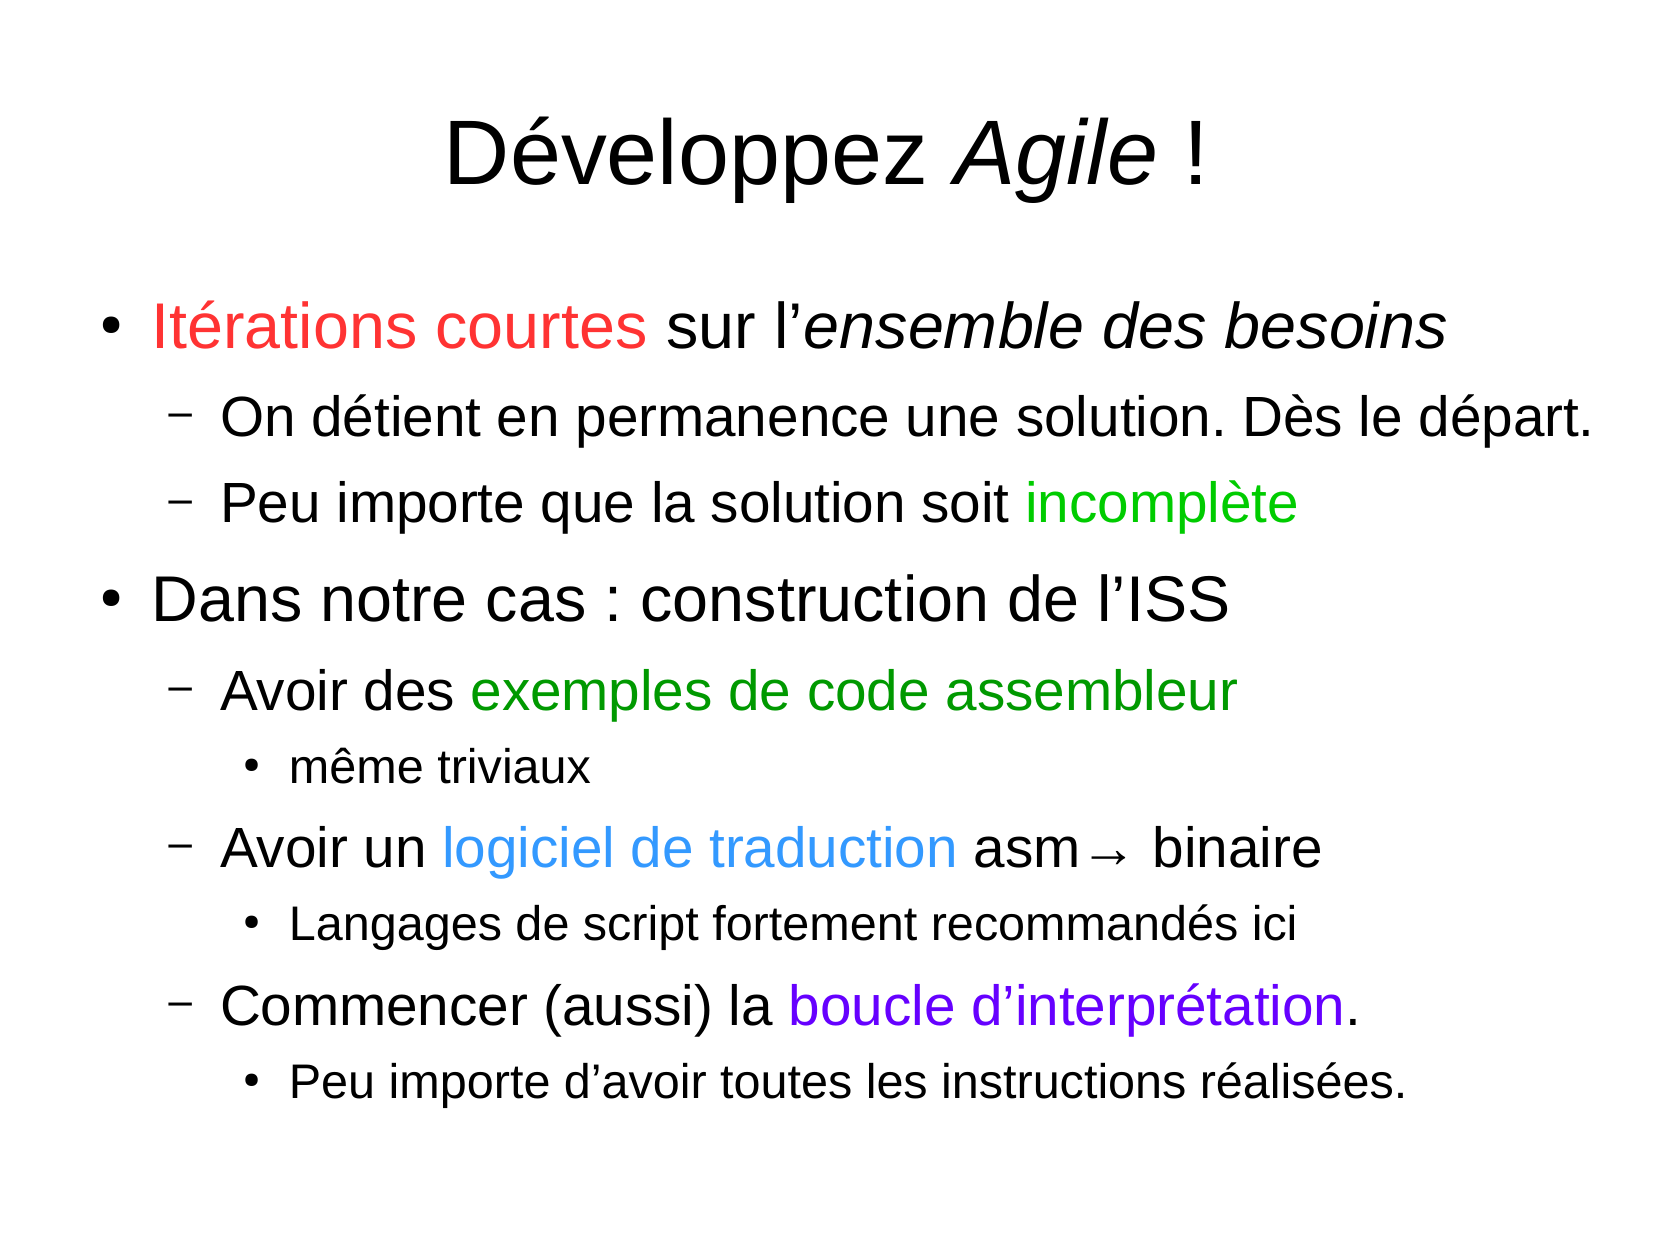

# Développez Agile !
Itérations courtes sur l’ensemble des besoins
On détient en permanence une solution. Dès le départ.
Peu importe que la solution soit incomplète
Dans notre cas : construction de l’ISS
Avoir des exemples de code assembleur
même triviaux
Avoir un logiciel de traduction asm→ binaire
Langages de script fortement recommandés ici
Commencer (aussi) la boucle d’interprétation.
Peu importe d’avoir toutes les instructions réalisées.